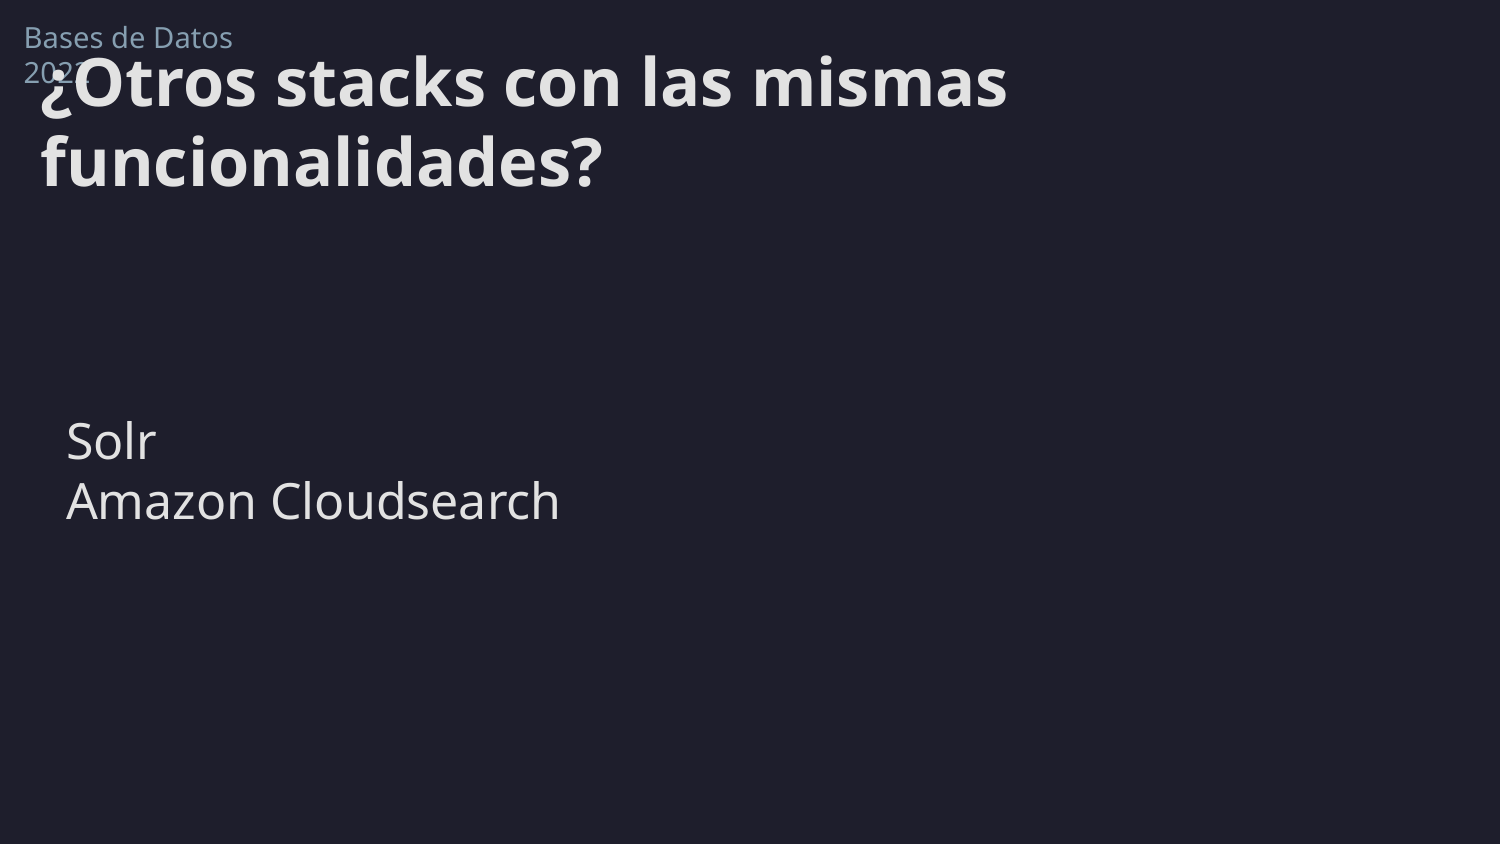

# ¿Otros stacks con las mismas funcionalidades?
Solr
Amazon Cloudsearch